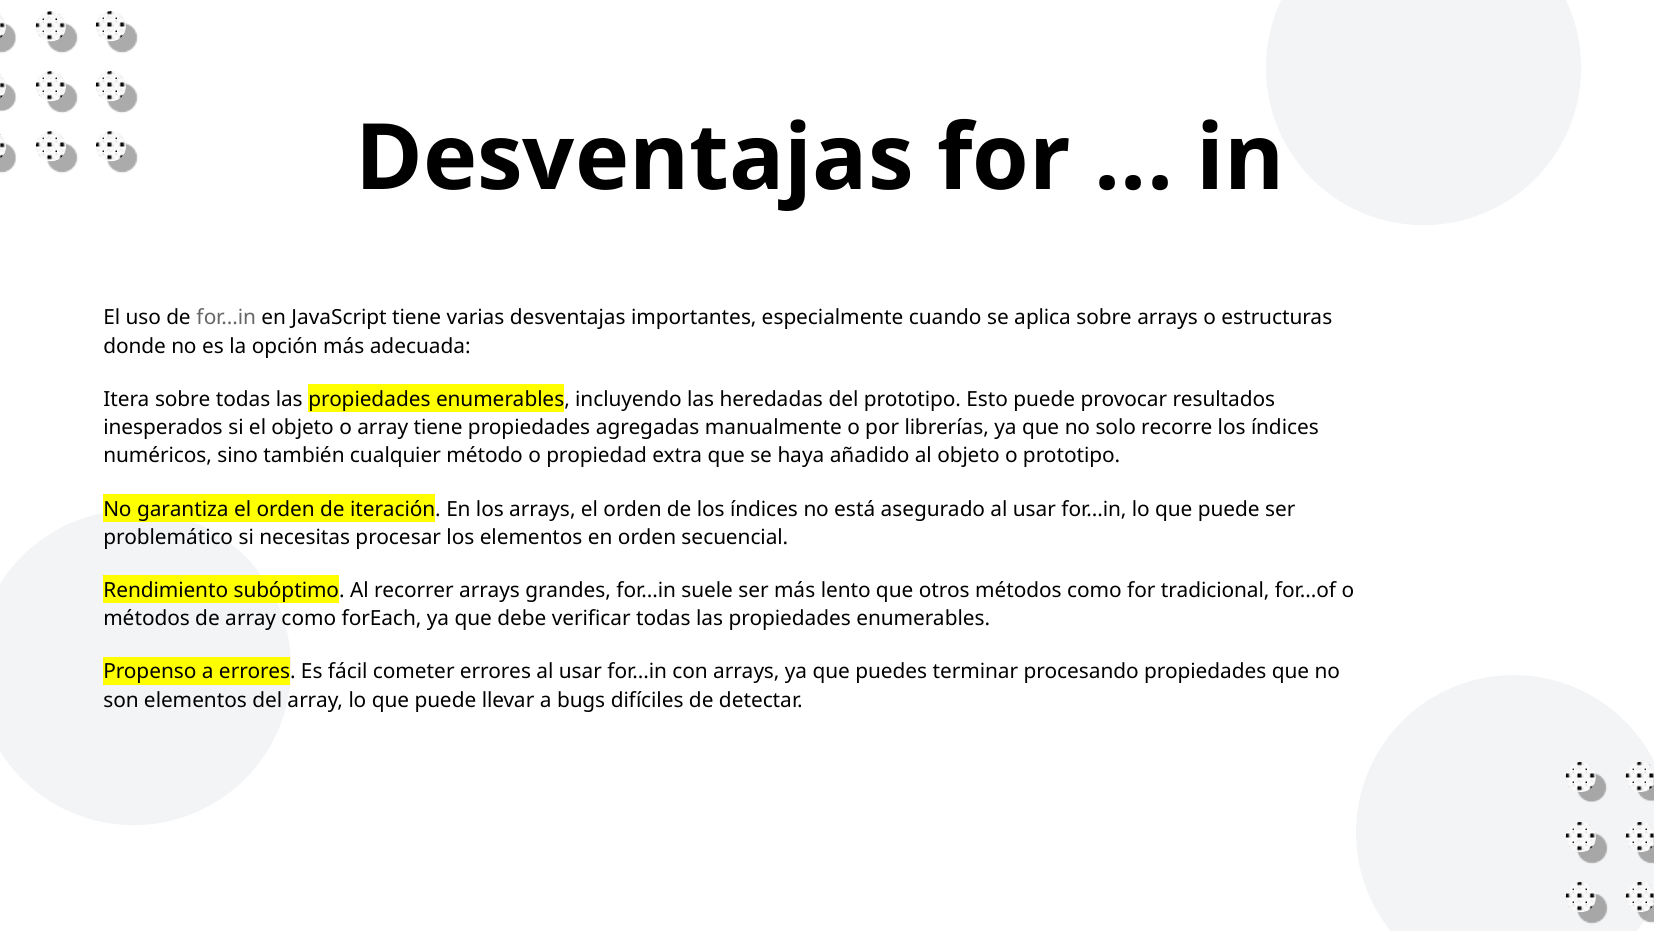

# Desventajas for ... in
El uso de for...in en JavaScript tiene varias desventajas importantes, especialmente cuando se aplica sobre arrays o estructuras donde no es la opción más adecuada:
Itera sobre todas las propiedades enumerables, incluyendo las heredadas del prototipo. Esto puede provocar resultados inesperados si el objeto o array tiene propiedades agregadas manualmente o por librerías, ya que no solo recorre los índices numéricos, sino también cualquier método o propiedad extra que se haya añadido al objeto o prototipo.
No garantiza el orden de iteración. En los arrays, el orden de los índices no está asegurado al usar for...in, lo que puede ser problemático si necesitas procesar los elementos en orden secuencial.
Rendimiento subóptimo. Al recorrer arrays grandes, for...in suele ser más lento que otros métodos como for tradicional, for...of o métodos de array como forEach, ya que debe verificar todas las propiedades enumerables.
Propenso a errores. Es fácil cometer errores al usar for...in con arrays, ya que puedes terminar procesando propiedades que no son elementos del array, lo que puede llevar a bugs difíciles de detectar.